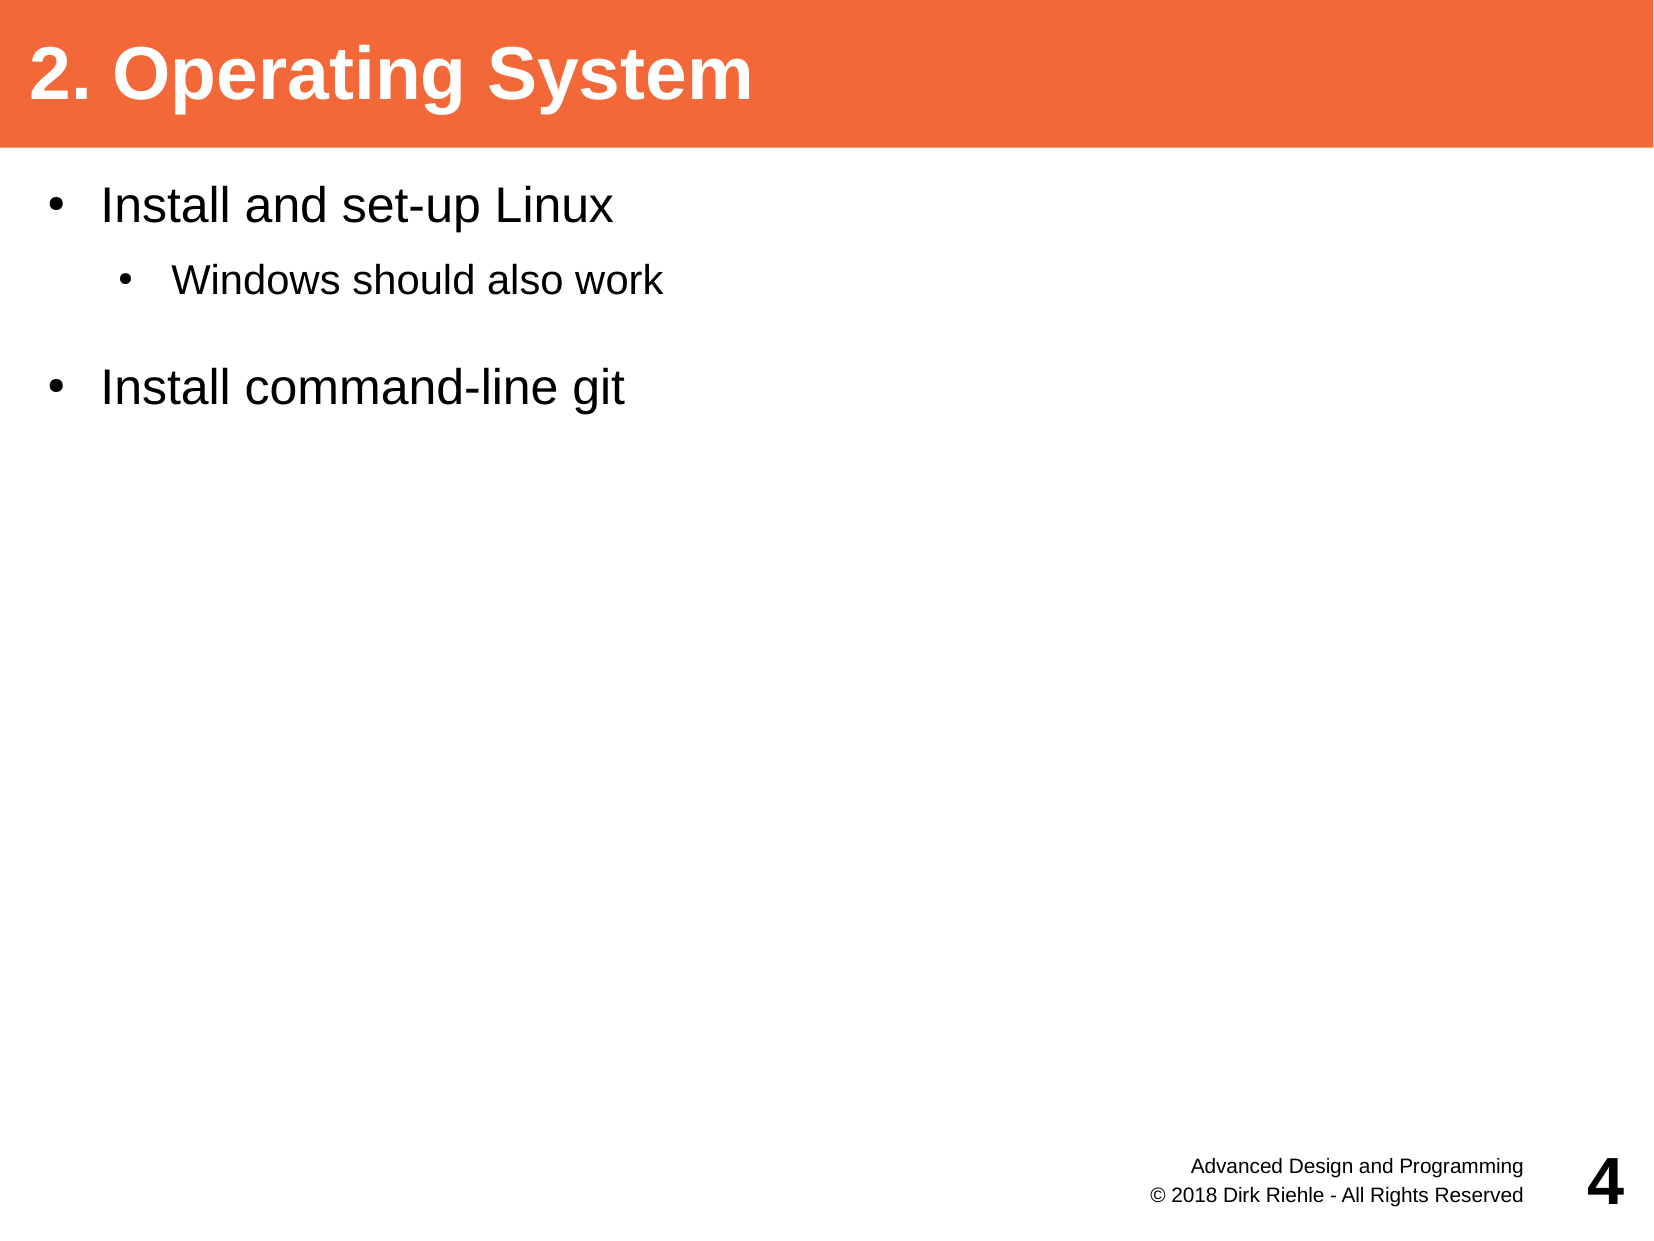

# 2. Operating System
Install and set-up Linux
Windows should also work
Install command-line git
Advanced Design and Programming
4
© 2018 Dirk Riehle - All Rights Reserved